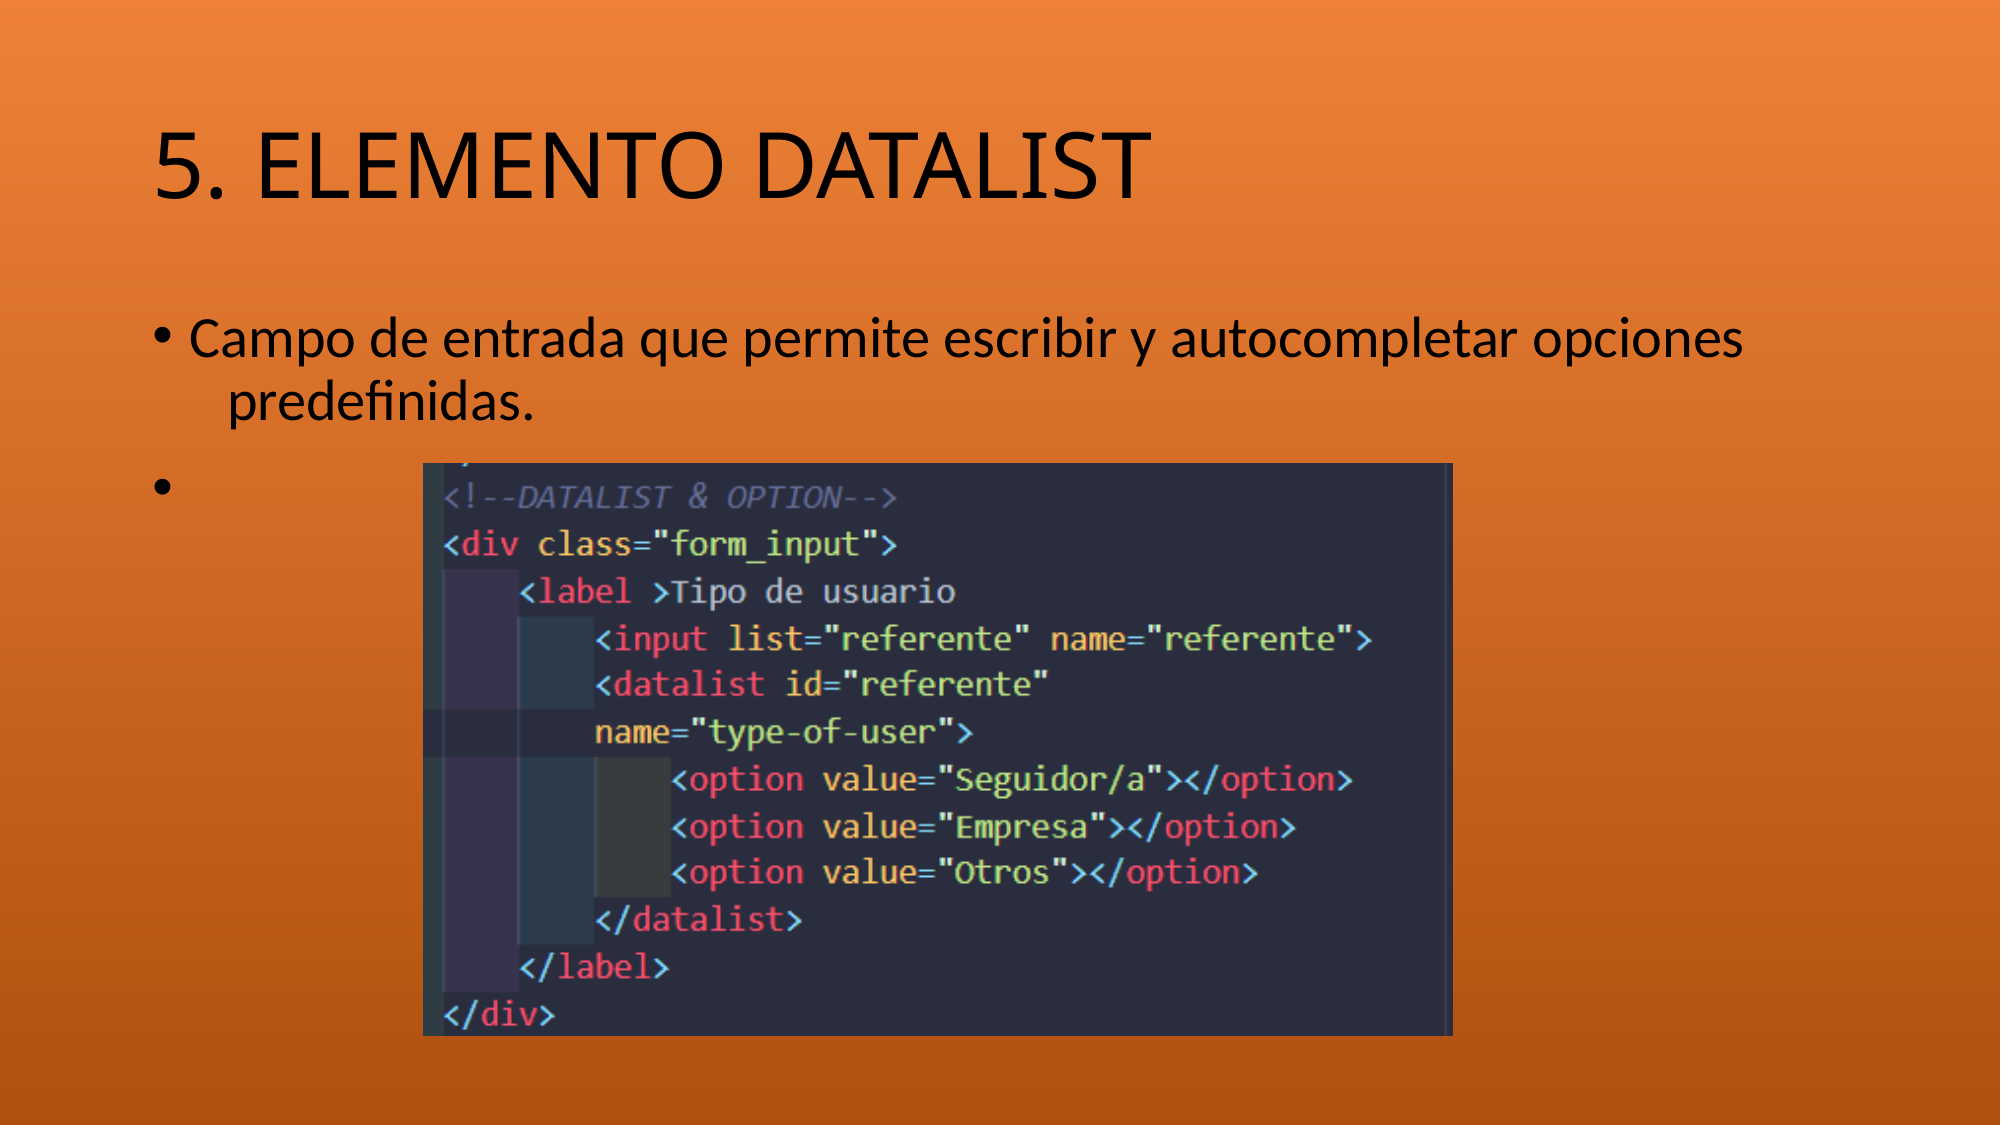

# 5. ELEMENTO DATALIST
Campo de entrada que permite escribir y autocompletar opciones predefinidas.